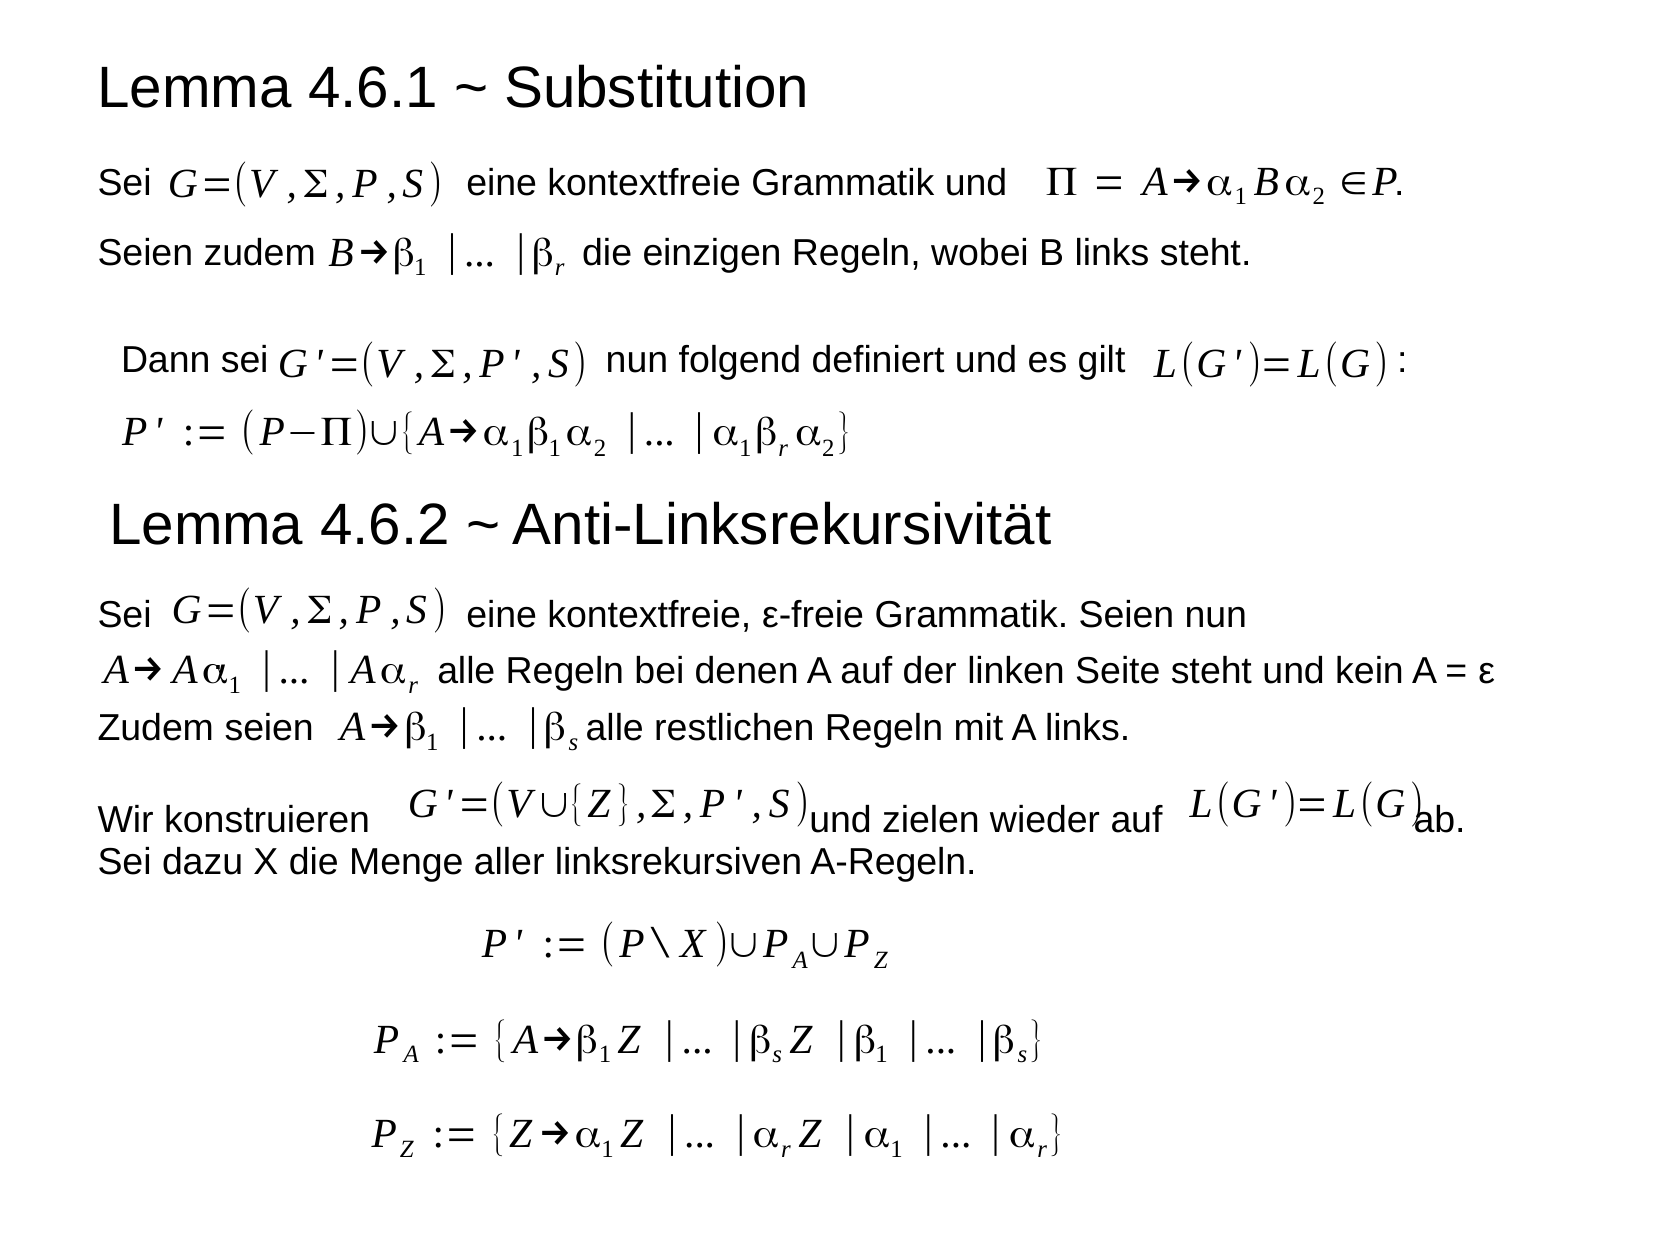

Lemma 4.6.1 ~ Substitution
Sei					eine kontextfreie Grammatik und					 .
Seien zudem 			 die einzigen Regeln, wobei B links steht.
Dann sei					 nun folgend definiert und es gilt				 :
Lemma 4.6.2 ~ Anti-Linksrekursivität
Sei					eine kontextfreie, ε-freie Grammatik. Seien nun 				 .
				 alle Regeln bei denen A auf der linken Seite steht und kein A = ε
Zudem seien alle restlichen Regeln mit A links.
Wir konstruieren und zielen wieder auf ab.
Sei dazu X die Menge aller linksrekursiven A-Regeln.